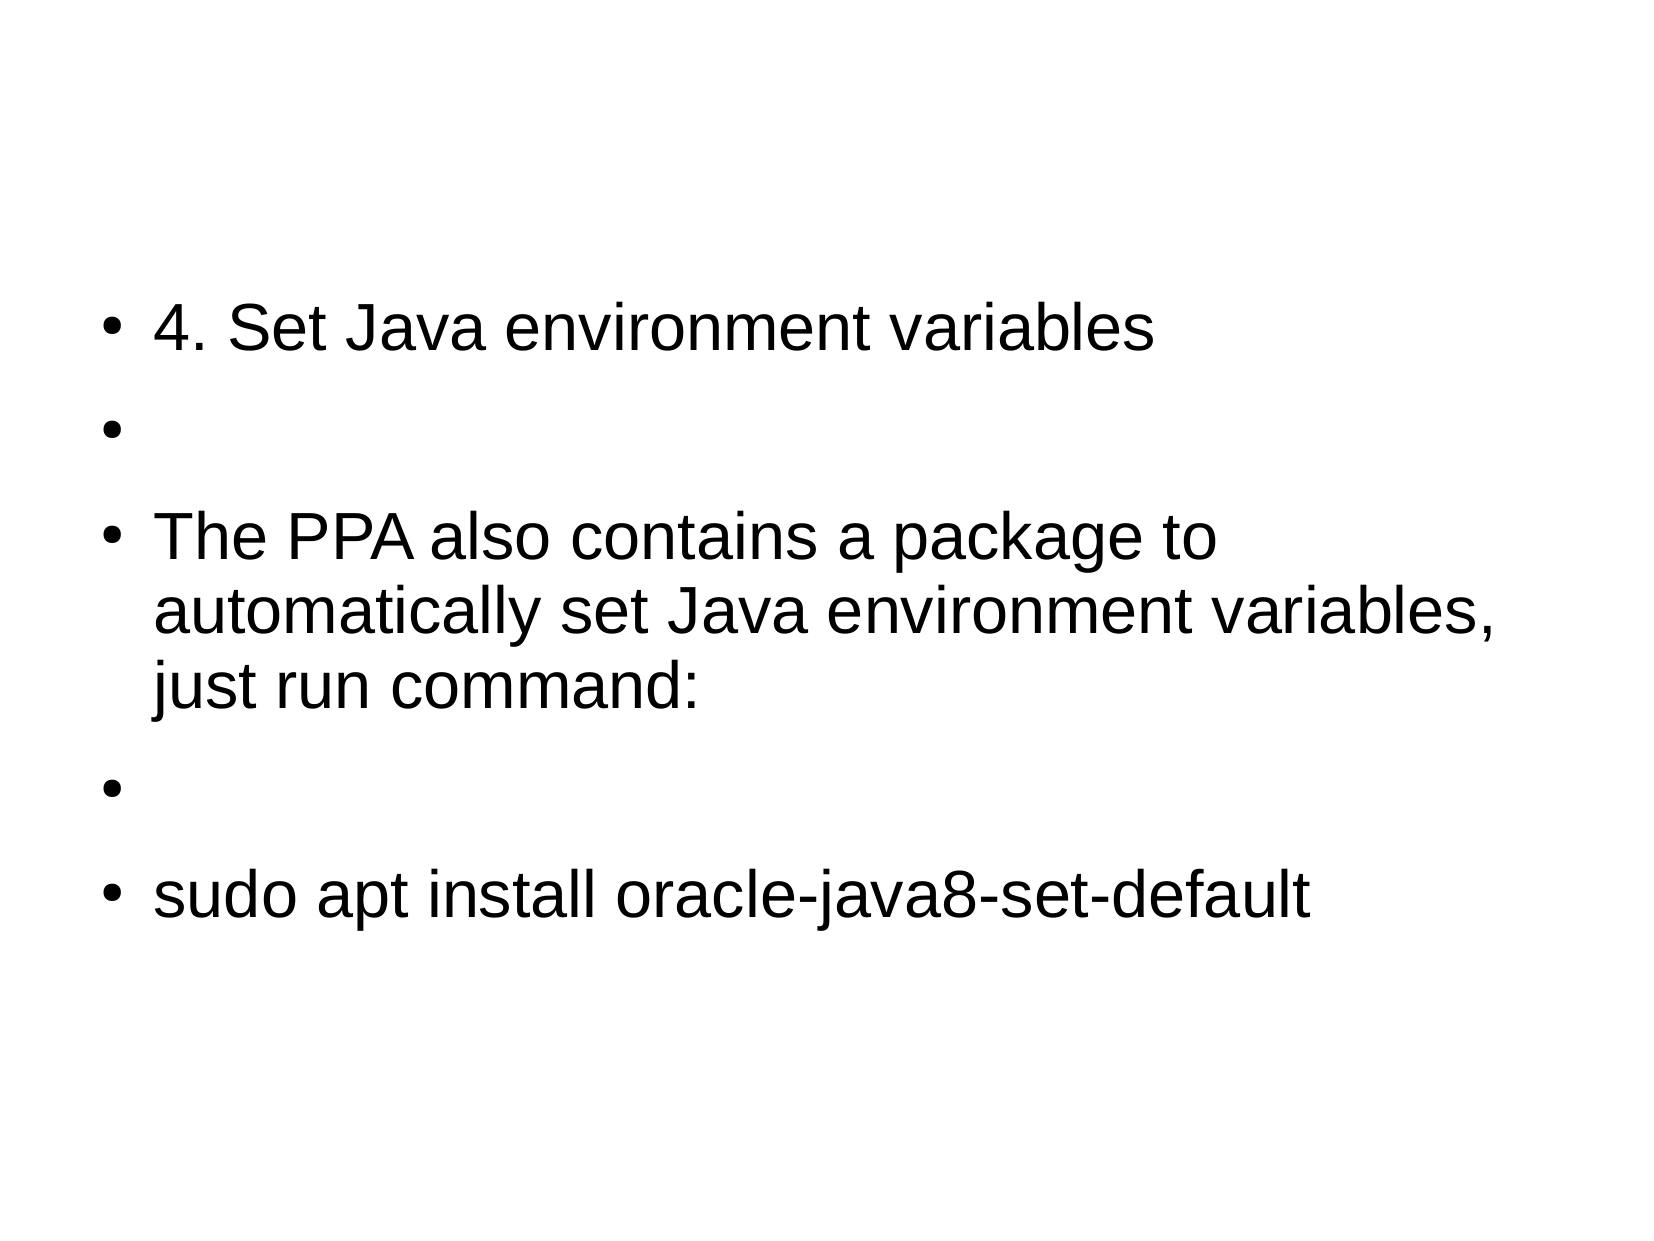

#
4. Set Java environment variables
The PPA also contains a package to automatically set Java environment variables, just run command:
sudo apt install oracle-java8-set-default